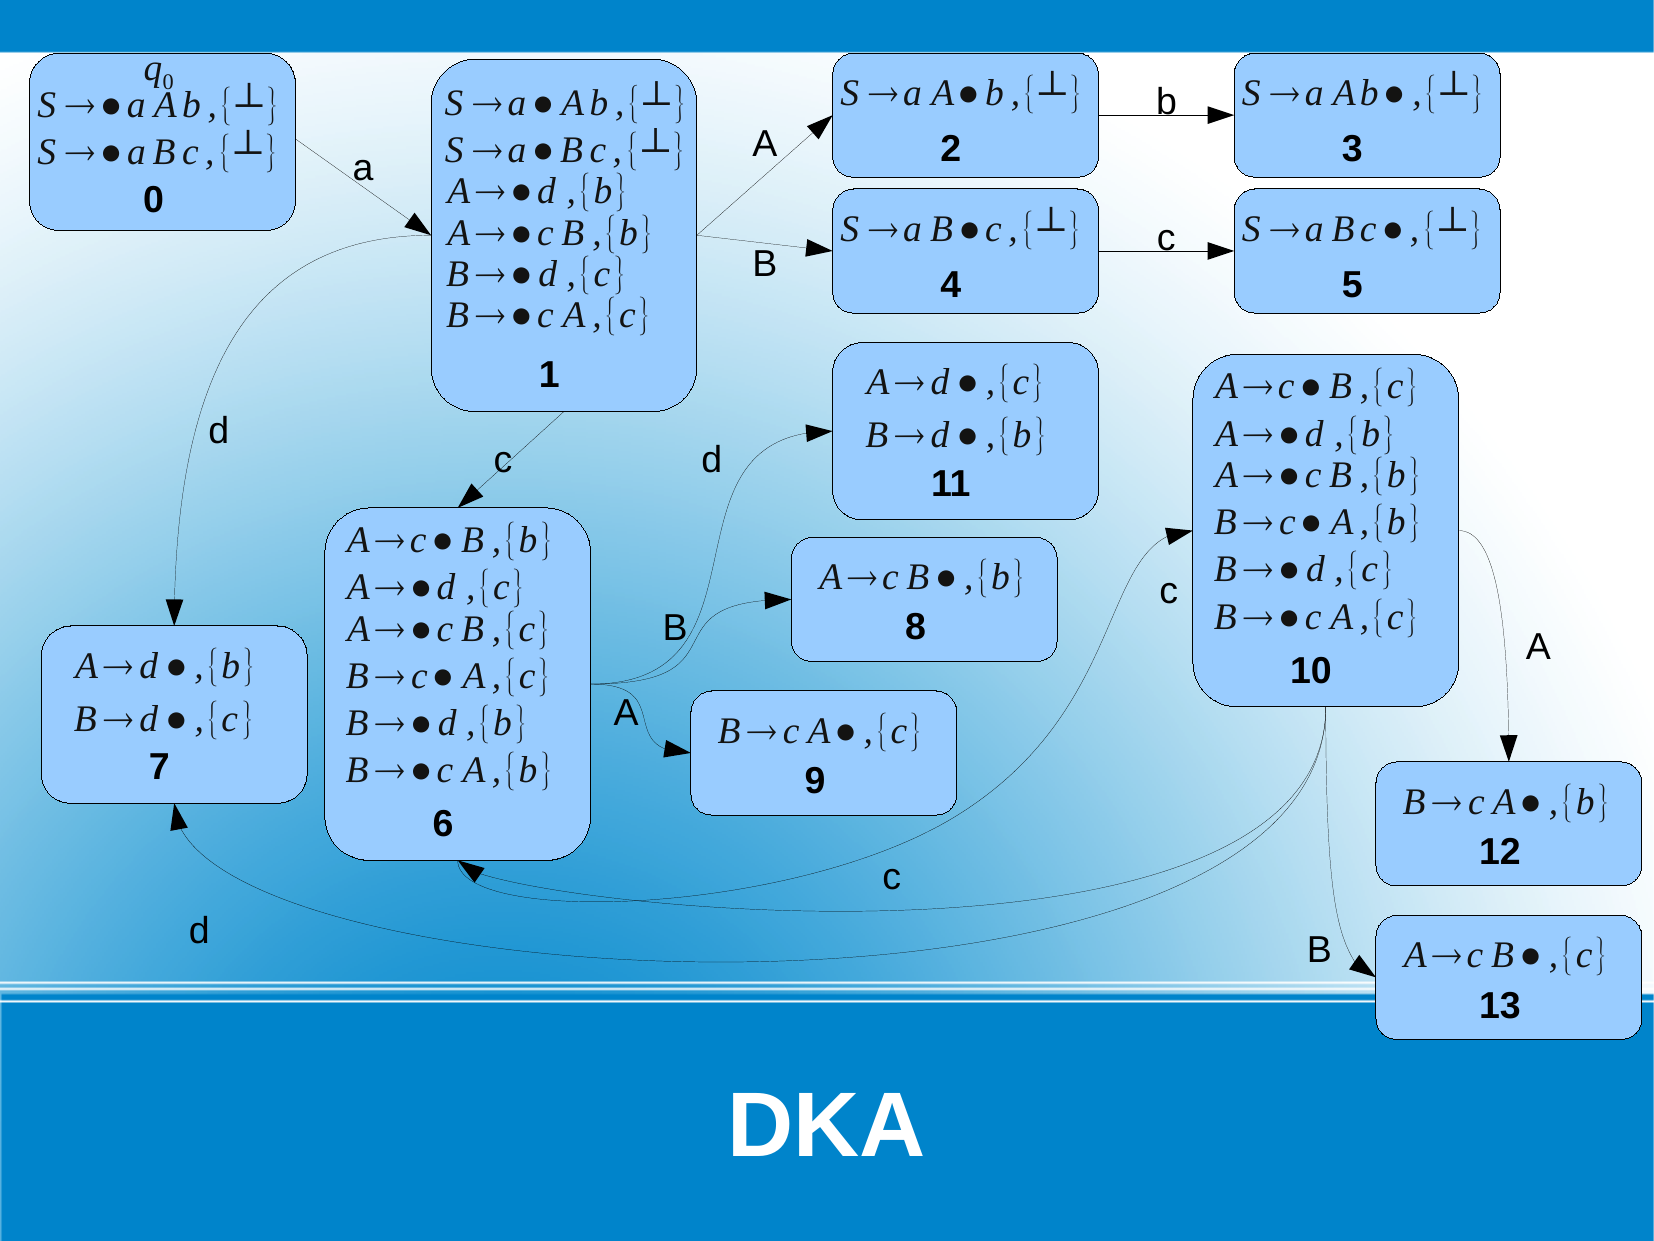

0
2
3
1
4
5
11
10
6
8
7
9
12
13
# DKA